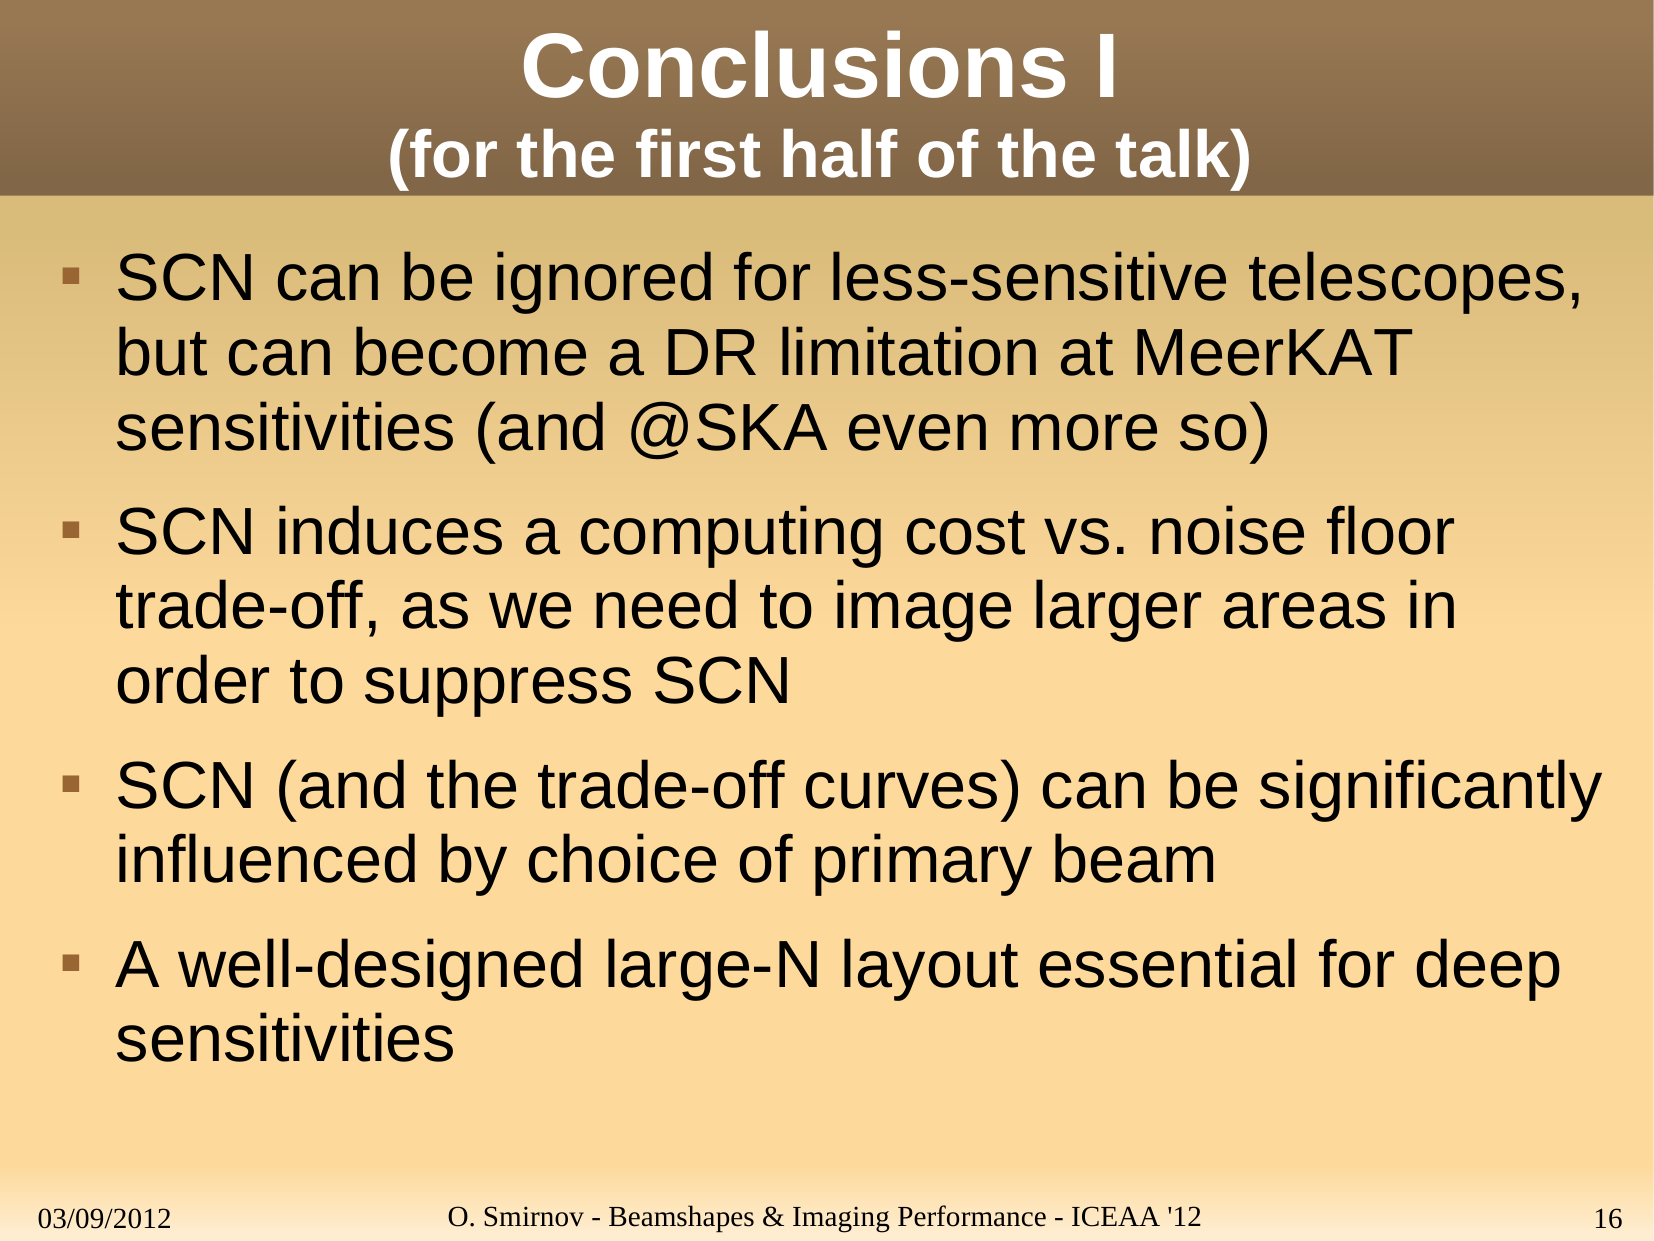

# Conclusions I (for the first half of the talk)
SCN can be ignored for less-sensitive telescopes, but can become a DR limitation at MeerKAT sensitivities (and @SKA even more so)
SCN induces a computing cost vs. noise floor trade-off, as we need to image larger areas in order to suppress SCN
SCN (and the trade-off curves) can be significantly influenced by choice of primary beam
A well-designed large-N layout essential for deep sensitivities
O. Smirnov - Beamshapes & Imaging Performance - ICEAA '12
03/09/2012
16